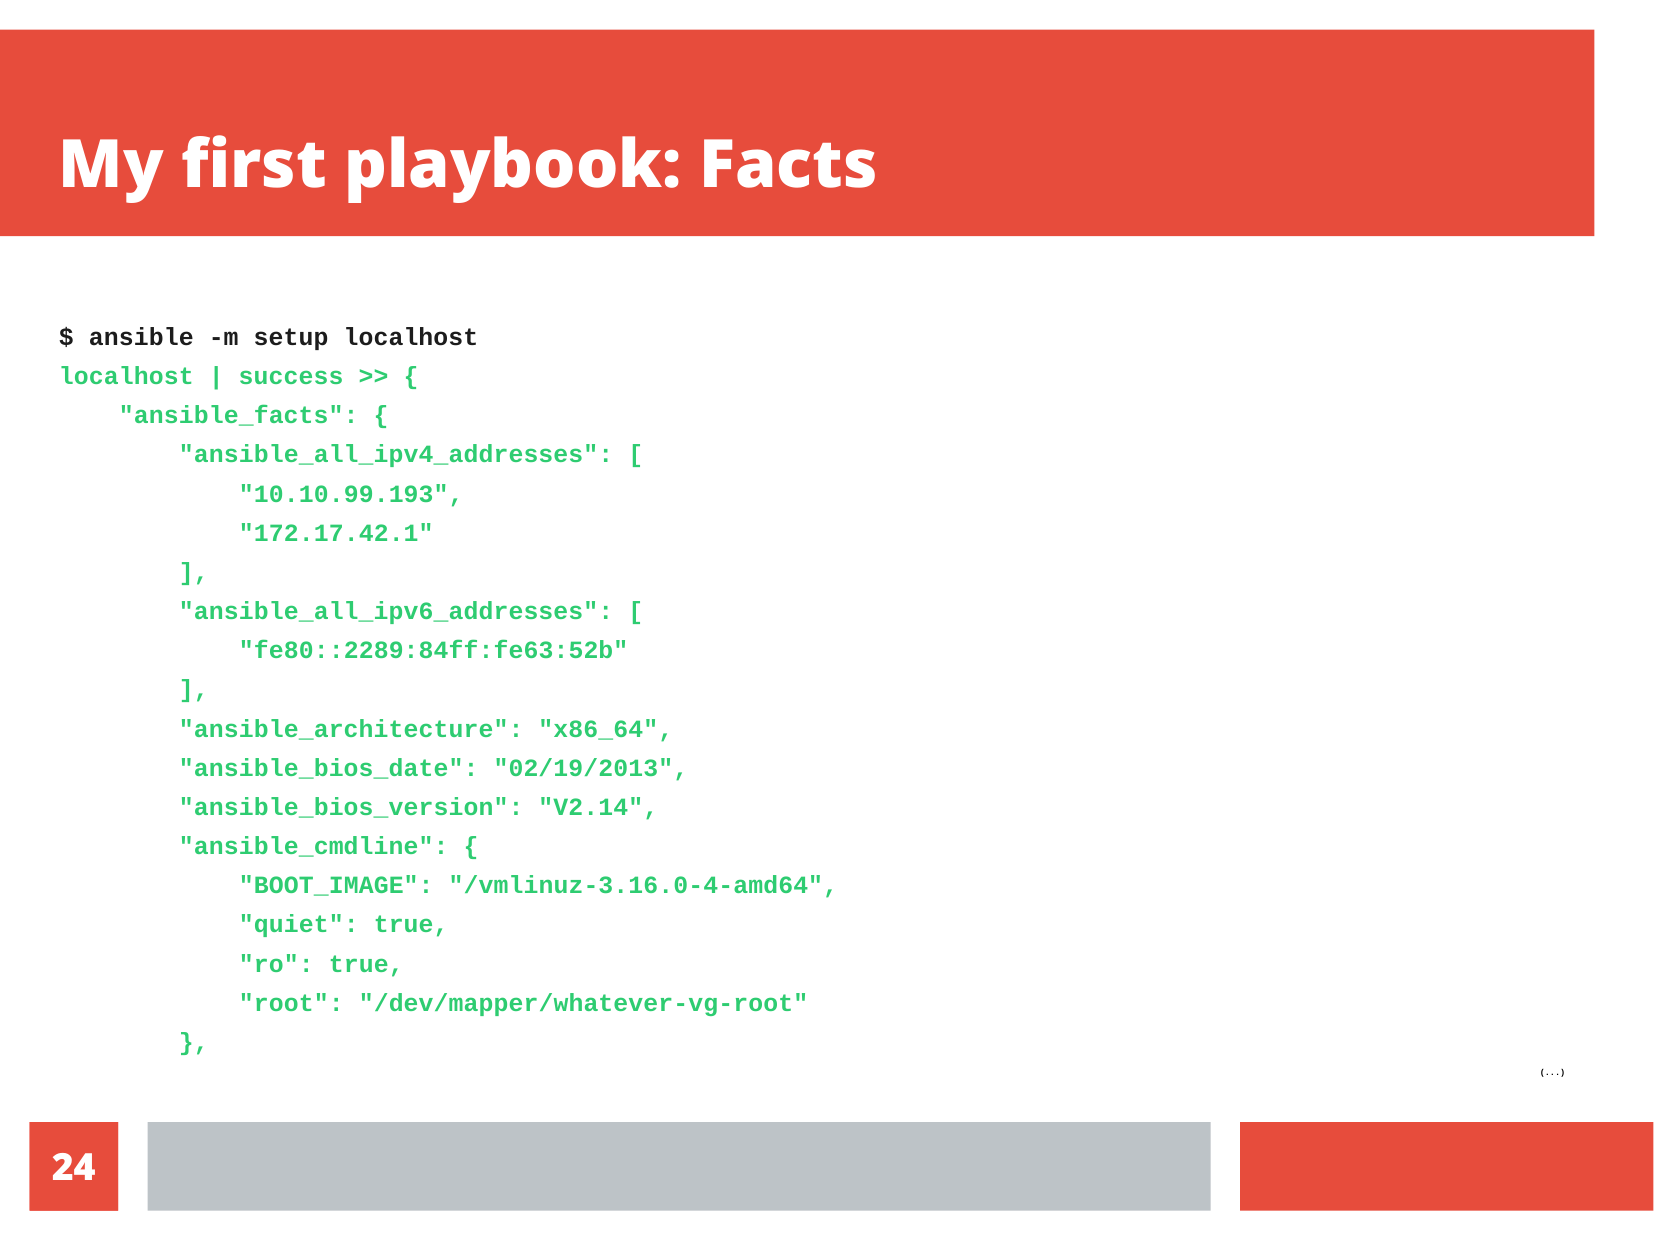

# My first playbook: Facts
$ ansible -m setup localhost
localhost | success >> {
 "ansible_facts": {
 "ansible_all_ipv4_addresses": [
 "10.10.99.193",
 "172.17.42.1"
 ],
 "ansible_all_ipv6_addresses": [
 "fe80::2289:84ff:fe63:52b"
 ],
 "ansible_architecture": "x86_64",
 "ansible_bios_date": "02/19/2013",
 "ansible_bios_version": "V2.14",
 "ansible_cmdline": {
 "BOOT_IMAGE": "/vmlinuz-3.16.0-4-amd64",
 "quiet": true,
 "ro": true,
 "root": "/dev/mapper/whatever-vg-root"
 },
 (...)
24